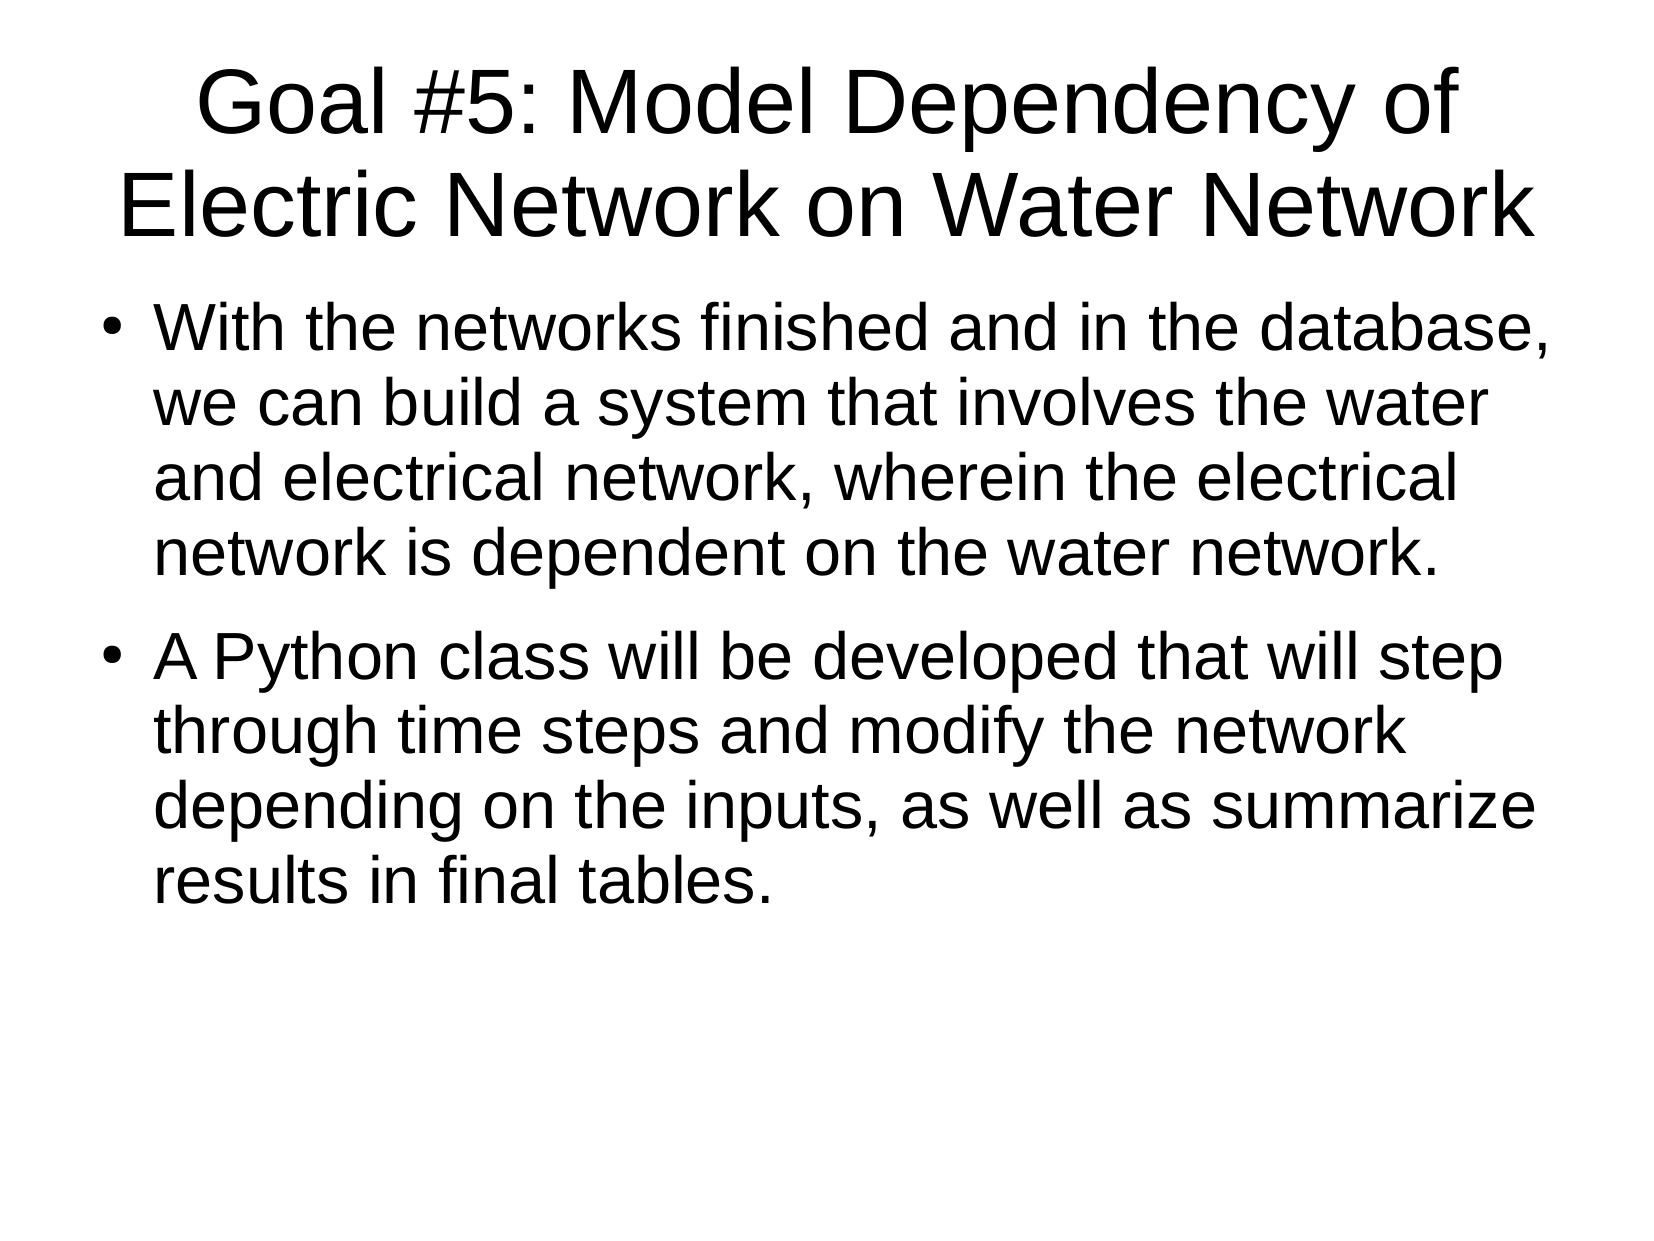

# Goal #5: Model Dependency of Electric Network on Water Network
With the networks finished and in the database, we can build a system that involves the water and electrical network, wherein the electrical network is dependent on the water network.
A Python class will be developed that will step through time steps and modify the network depending on the inputs, as well as summarize results in final tables.